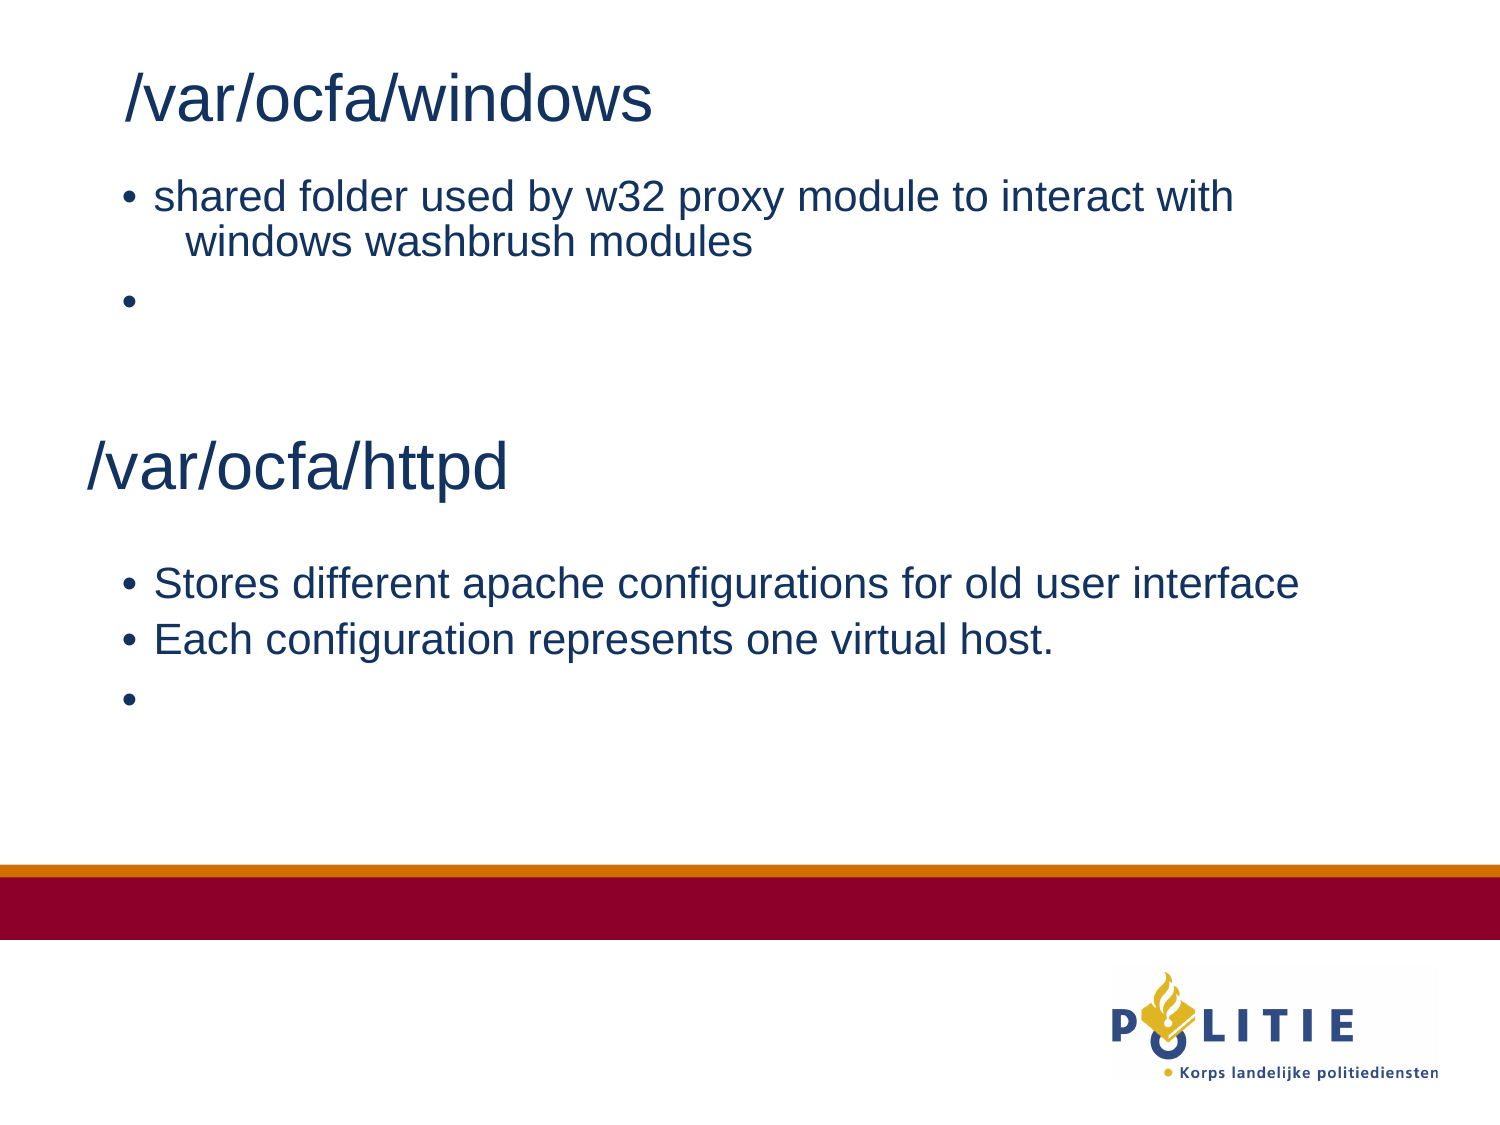

# /var/ocfa/windows
shared folder used by w32 proxy module to interact with windows washbrush modules
/var/ocfa/httpd
Stores different apache configurations for old user interface
Each configuration represents one virtual host.